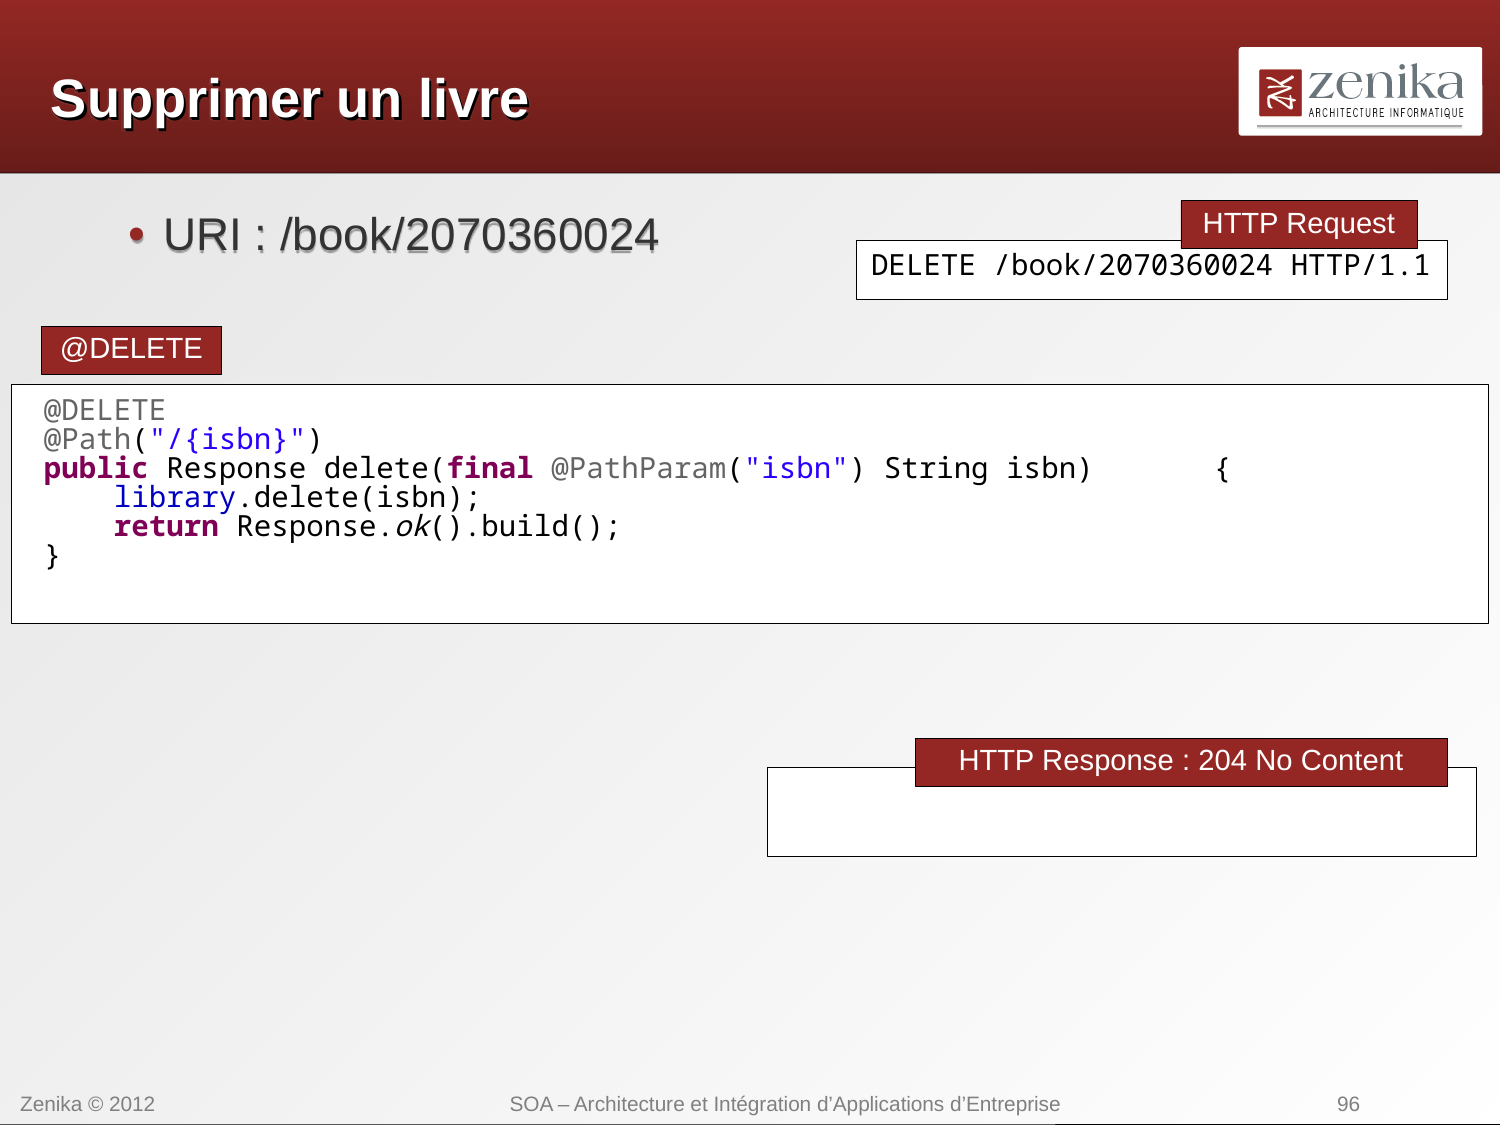

# Supprimer un livre
HTTP Request
URI : /book/2070360024
DELETE /book/2070360024 HTTP/1.1
@DELETE
 @DELETE
 @Path("/{isbn}")
 public Response delete(final @PathParam("isbn") String isbn) 	{
 library.delete(isbn);
 return Response.ok().build();
 }
HTTP Response : 204 No Content